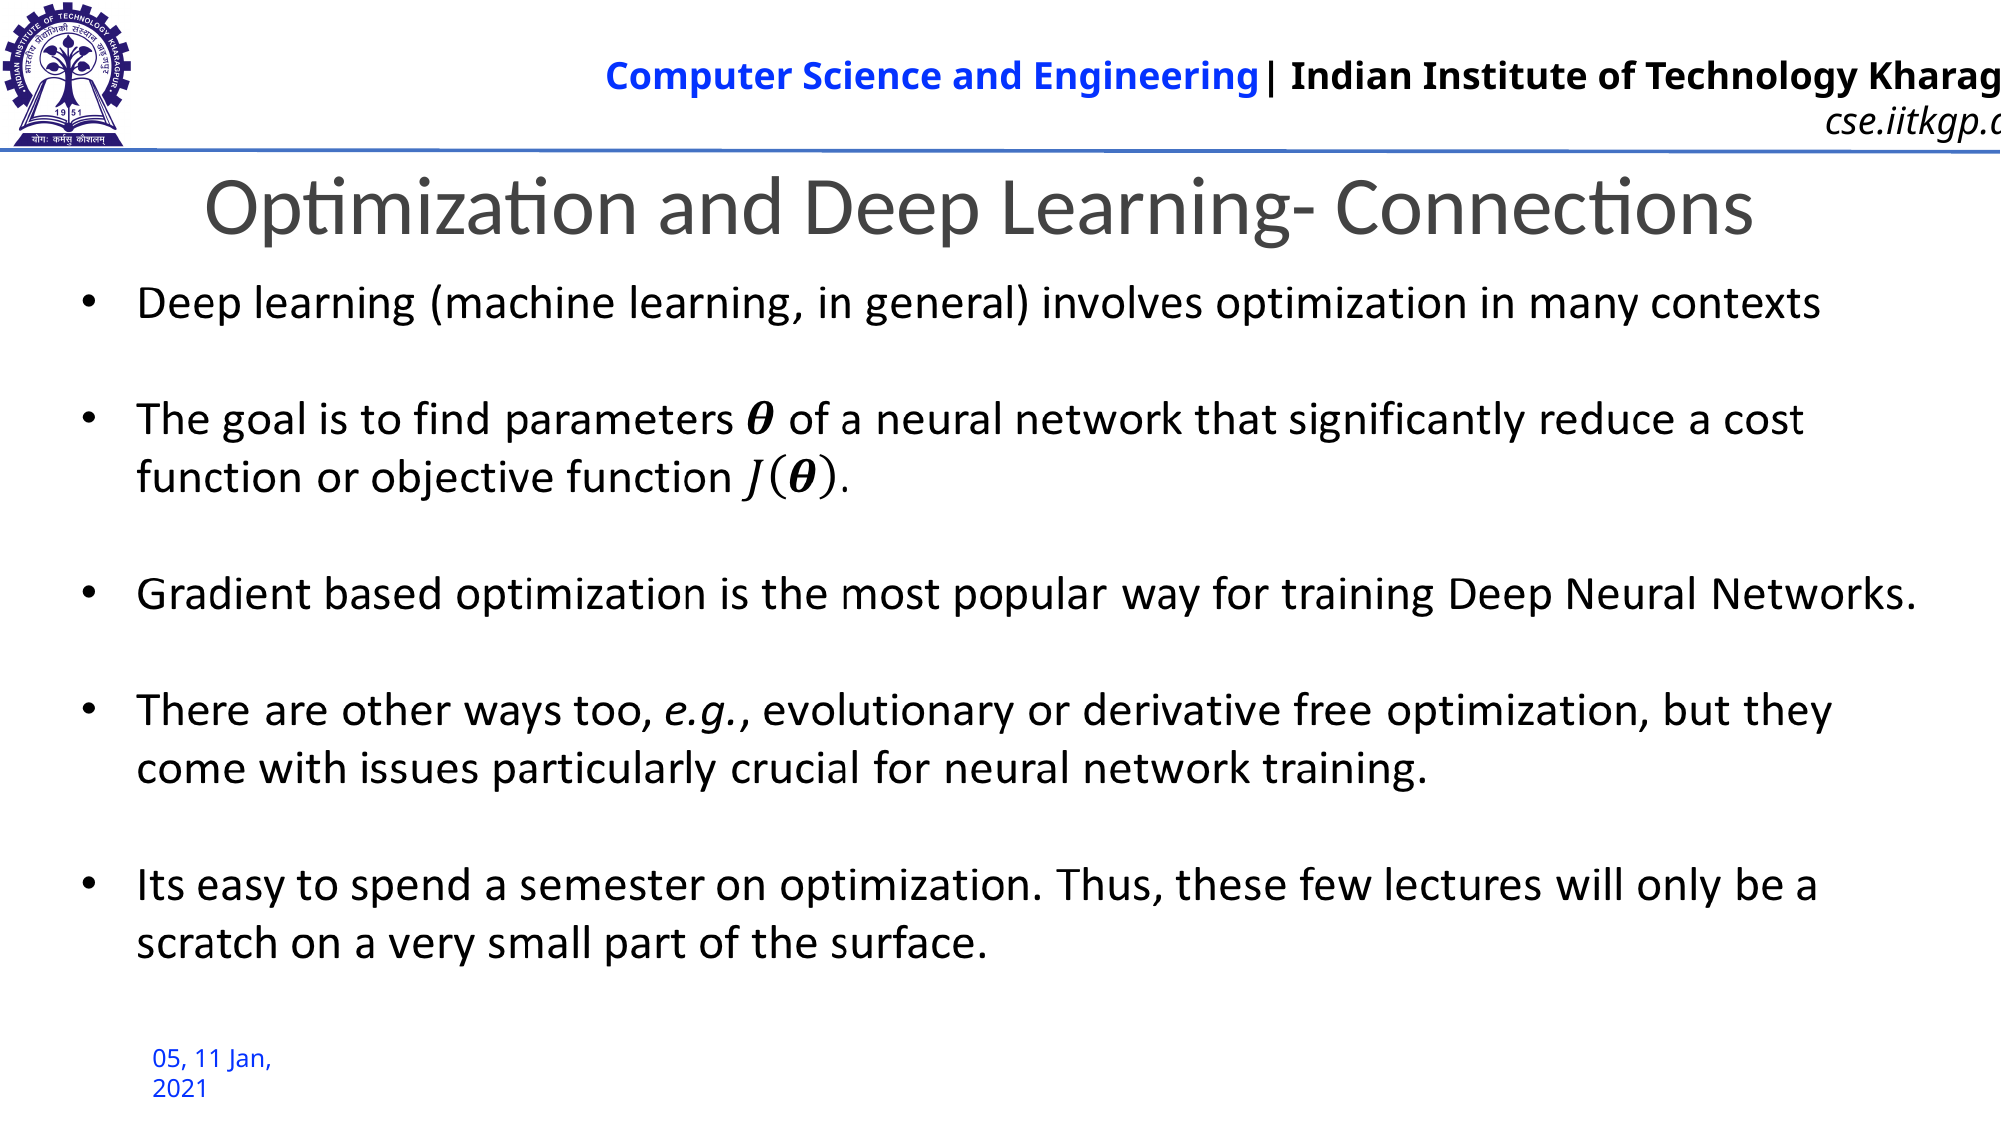

Optimization and Deep Learning- Connections
05, 11 Jan, 2021